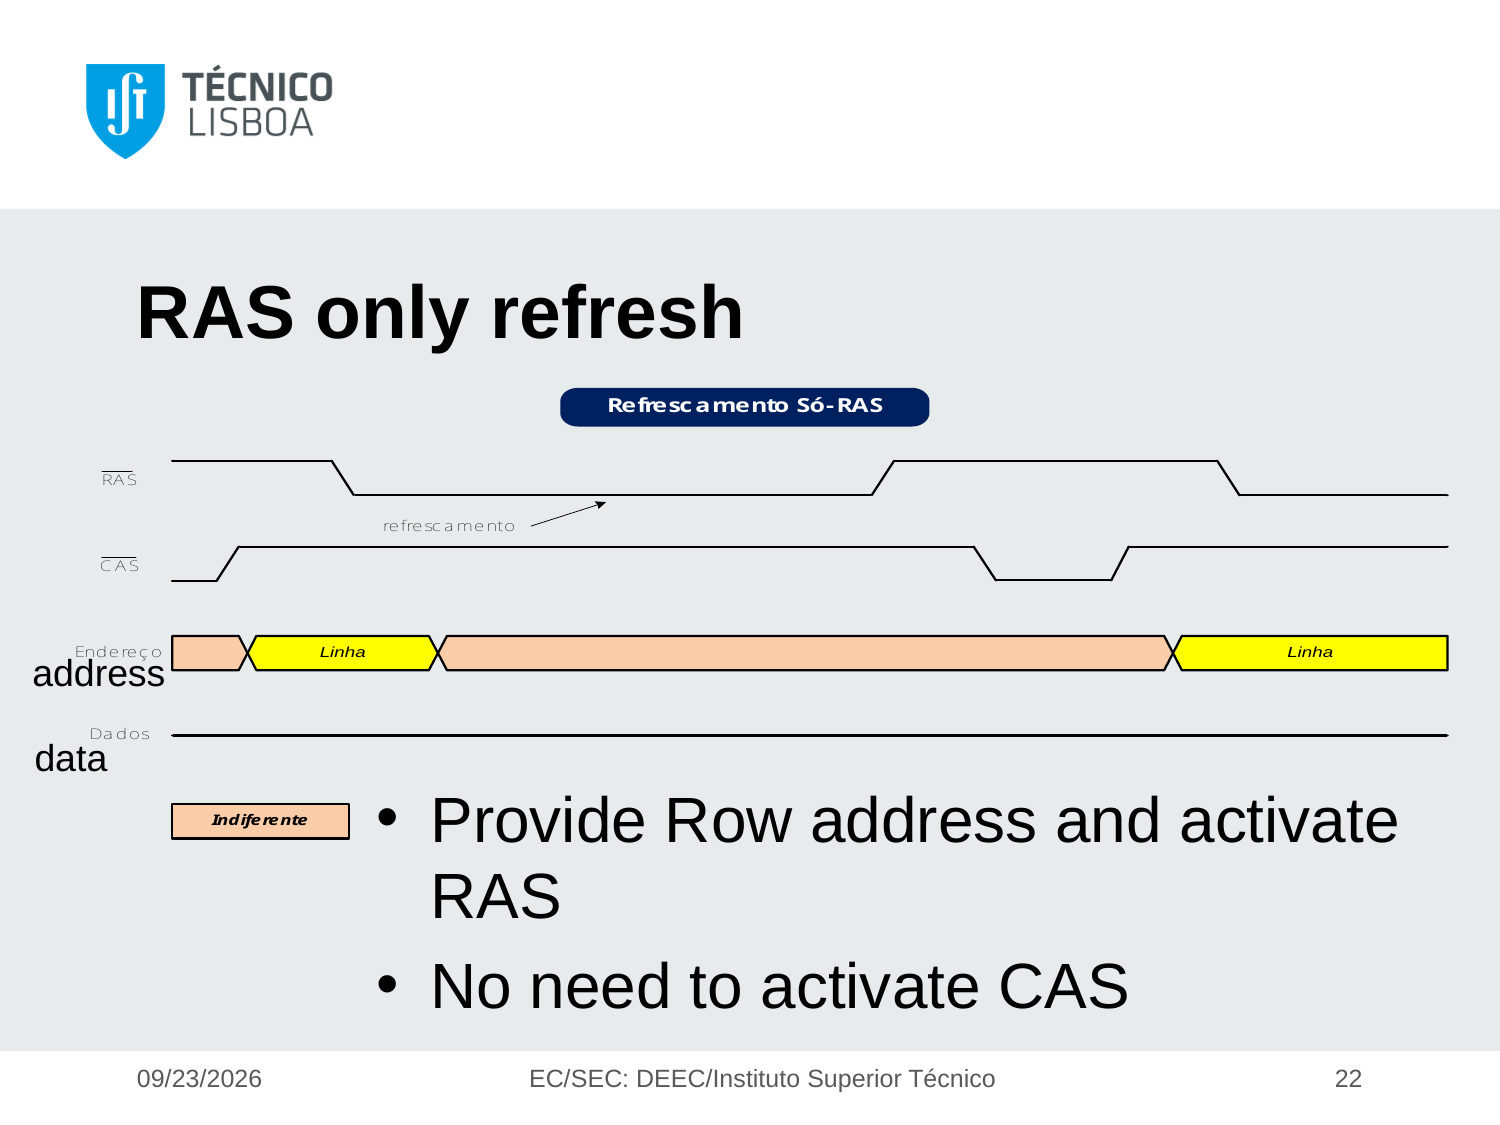

# RAS only refresh
address
data
Provide Row address and activate RAS
No need to activate CAS
EC/SEC: DEEC/Instituto Superior Técnico